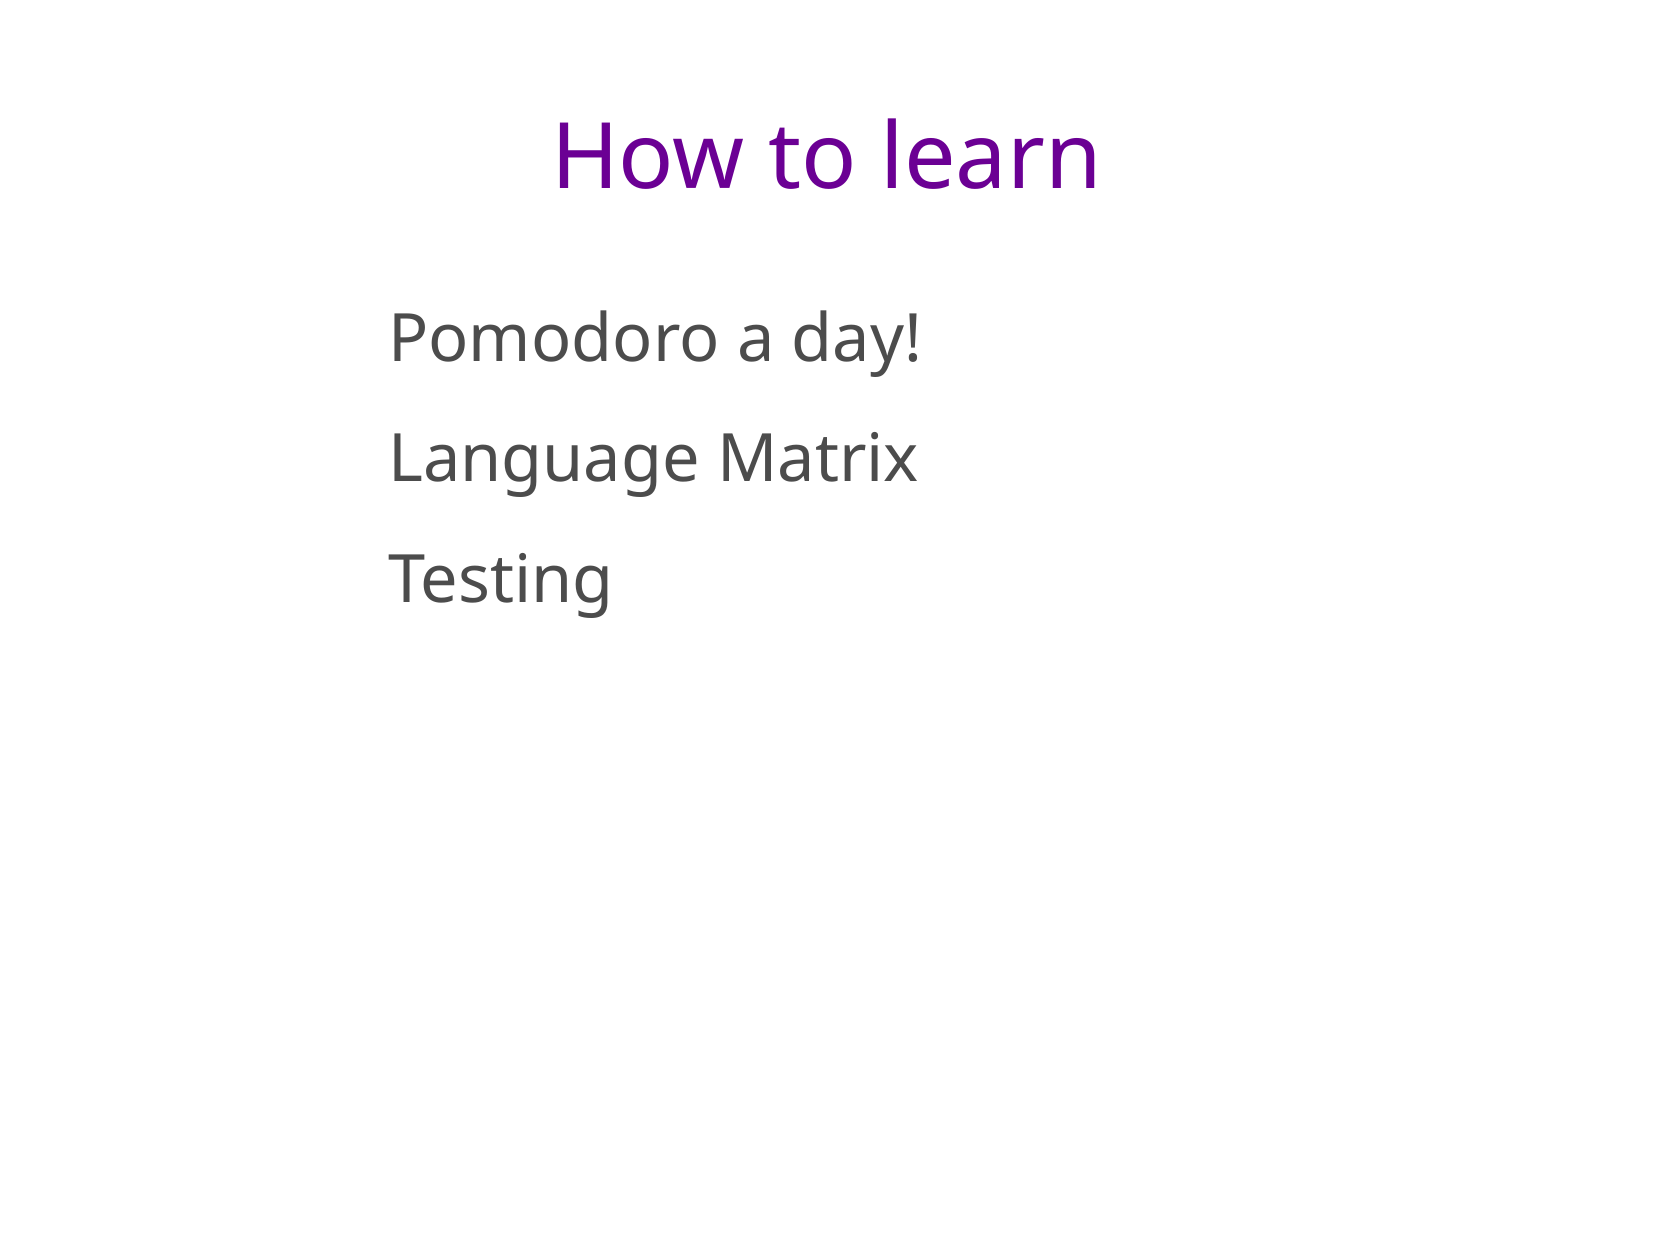

# How to learn
Pomodoro a day!
Language Matrix
Testing